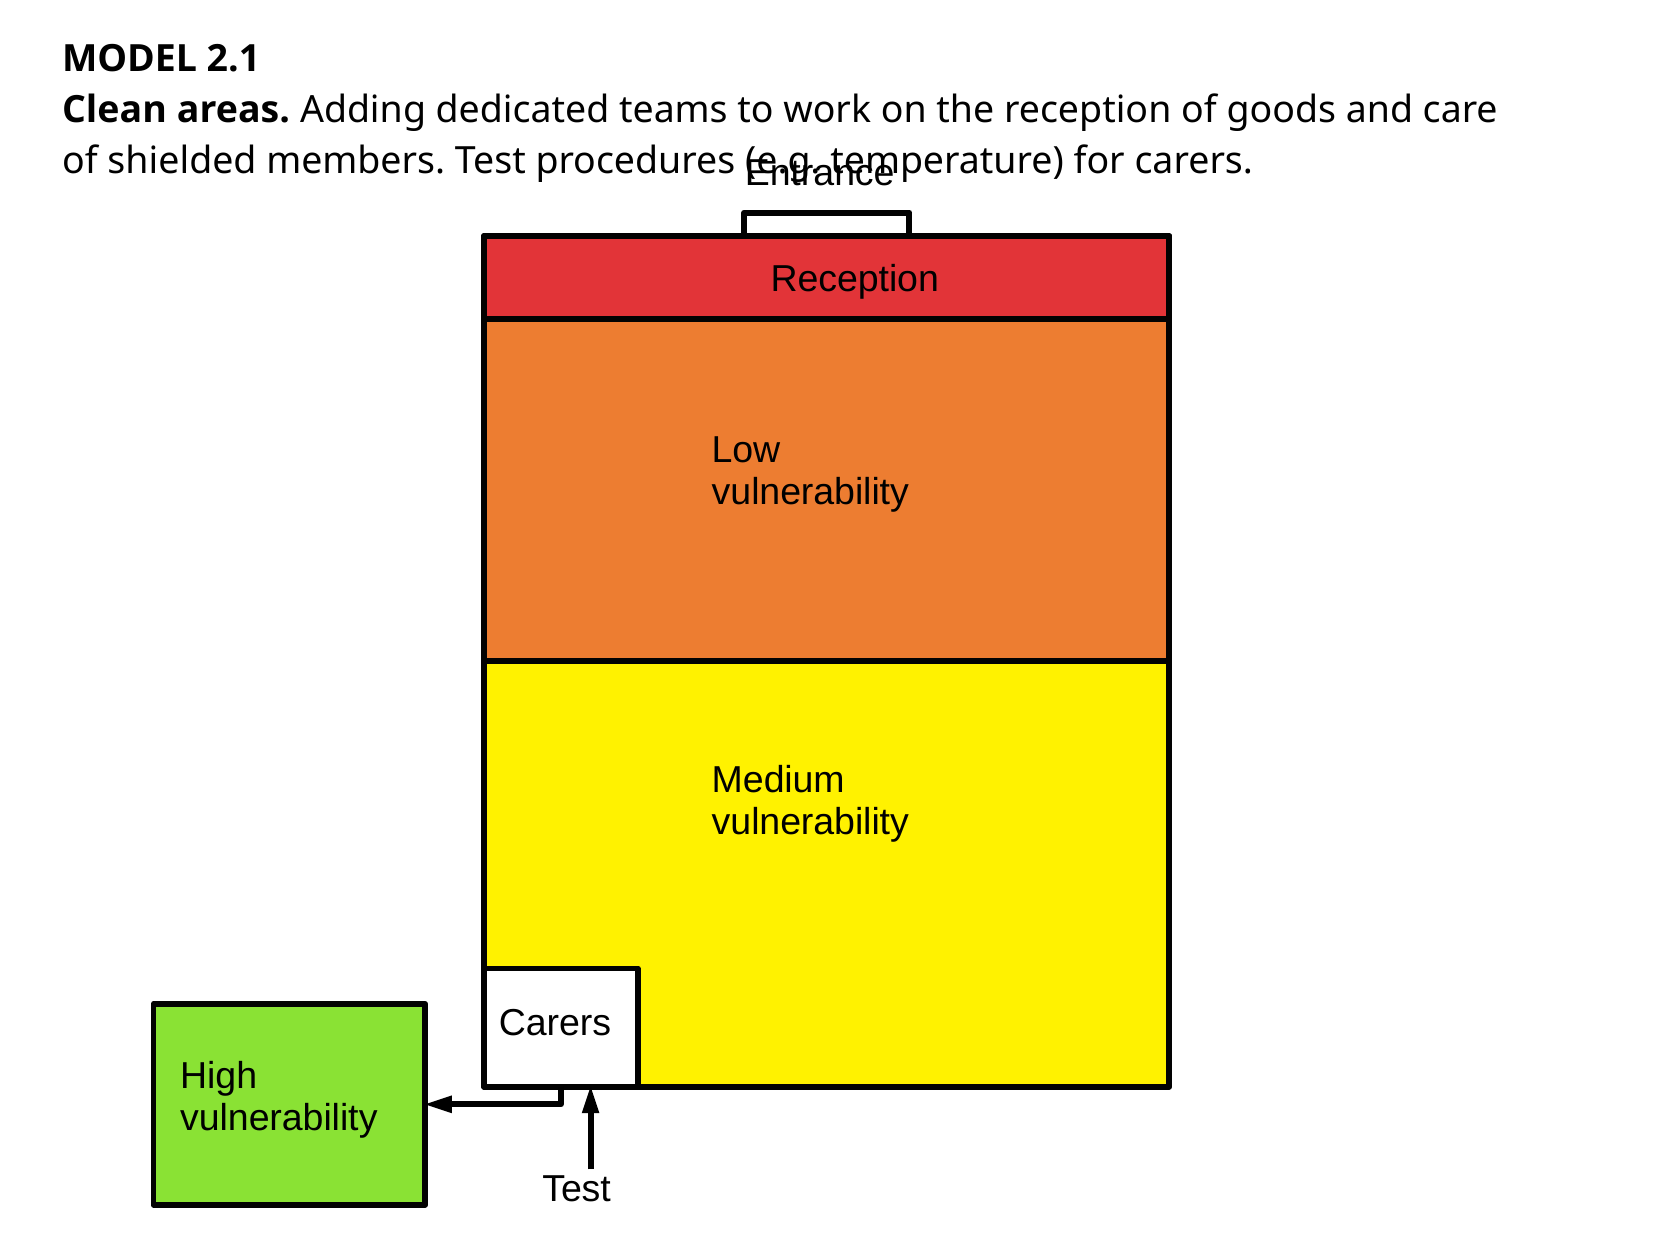

MODEL 2.1
Clean areas. Adding dedicated teams to work on the reception of goods and care of shielded members. Test procedures (e.g. temperature) for carers.
Entrance
Reception
Low vulnerability
Medium vulnerability
Carers
High
vulnerability
Test